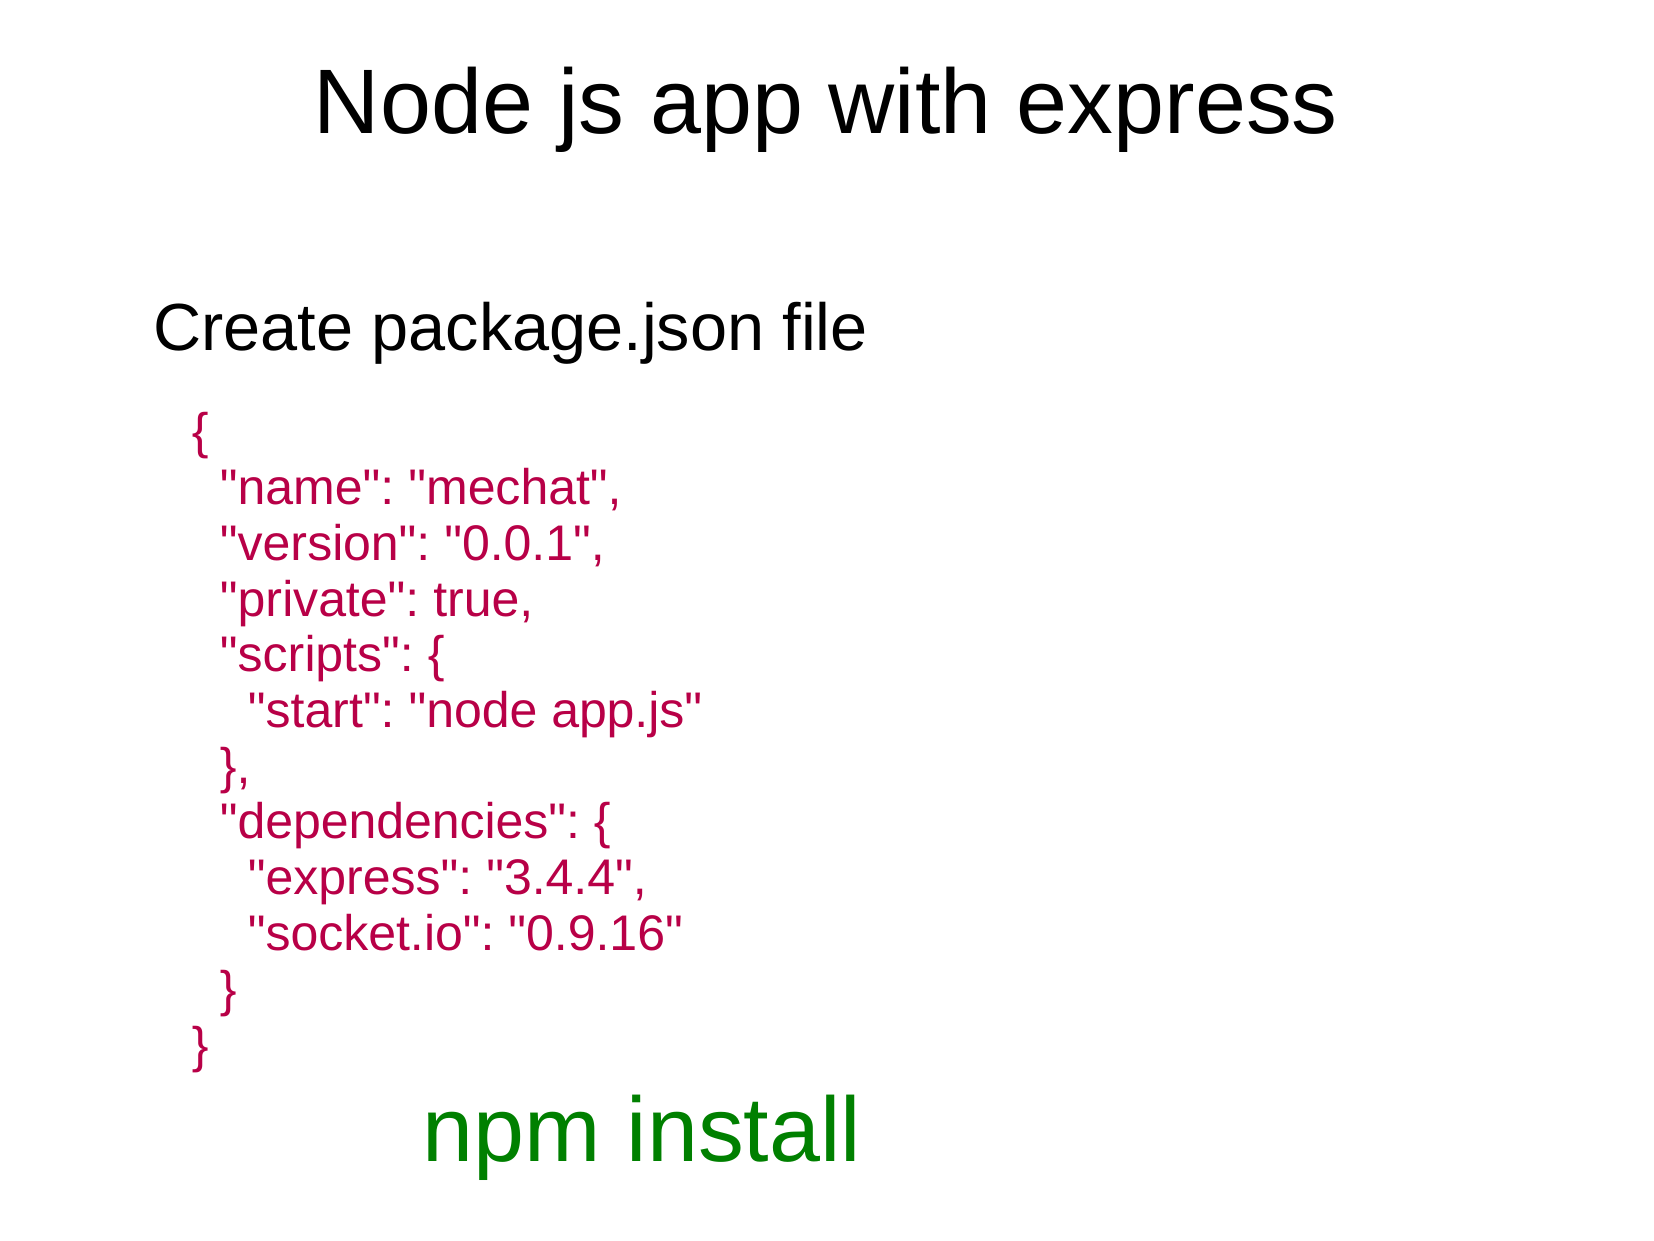

# Node js app with express
Create package.json file
{
 "name": "mechat",
 "version": "0.0.1",
 "private": true,
 "scripts": {
 "start": "node app.js"
 },
 "dependencies": {
 "express": "3.4.4",
 "socket.io": "0.9.16"
 }
}
npm install